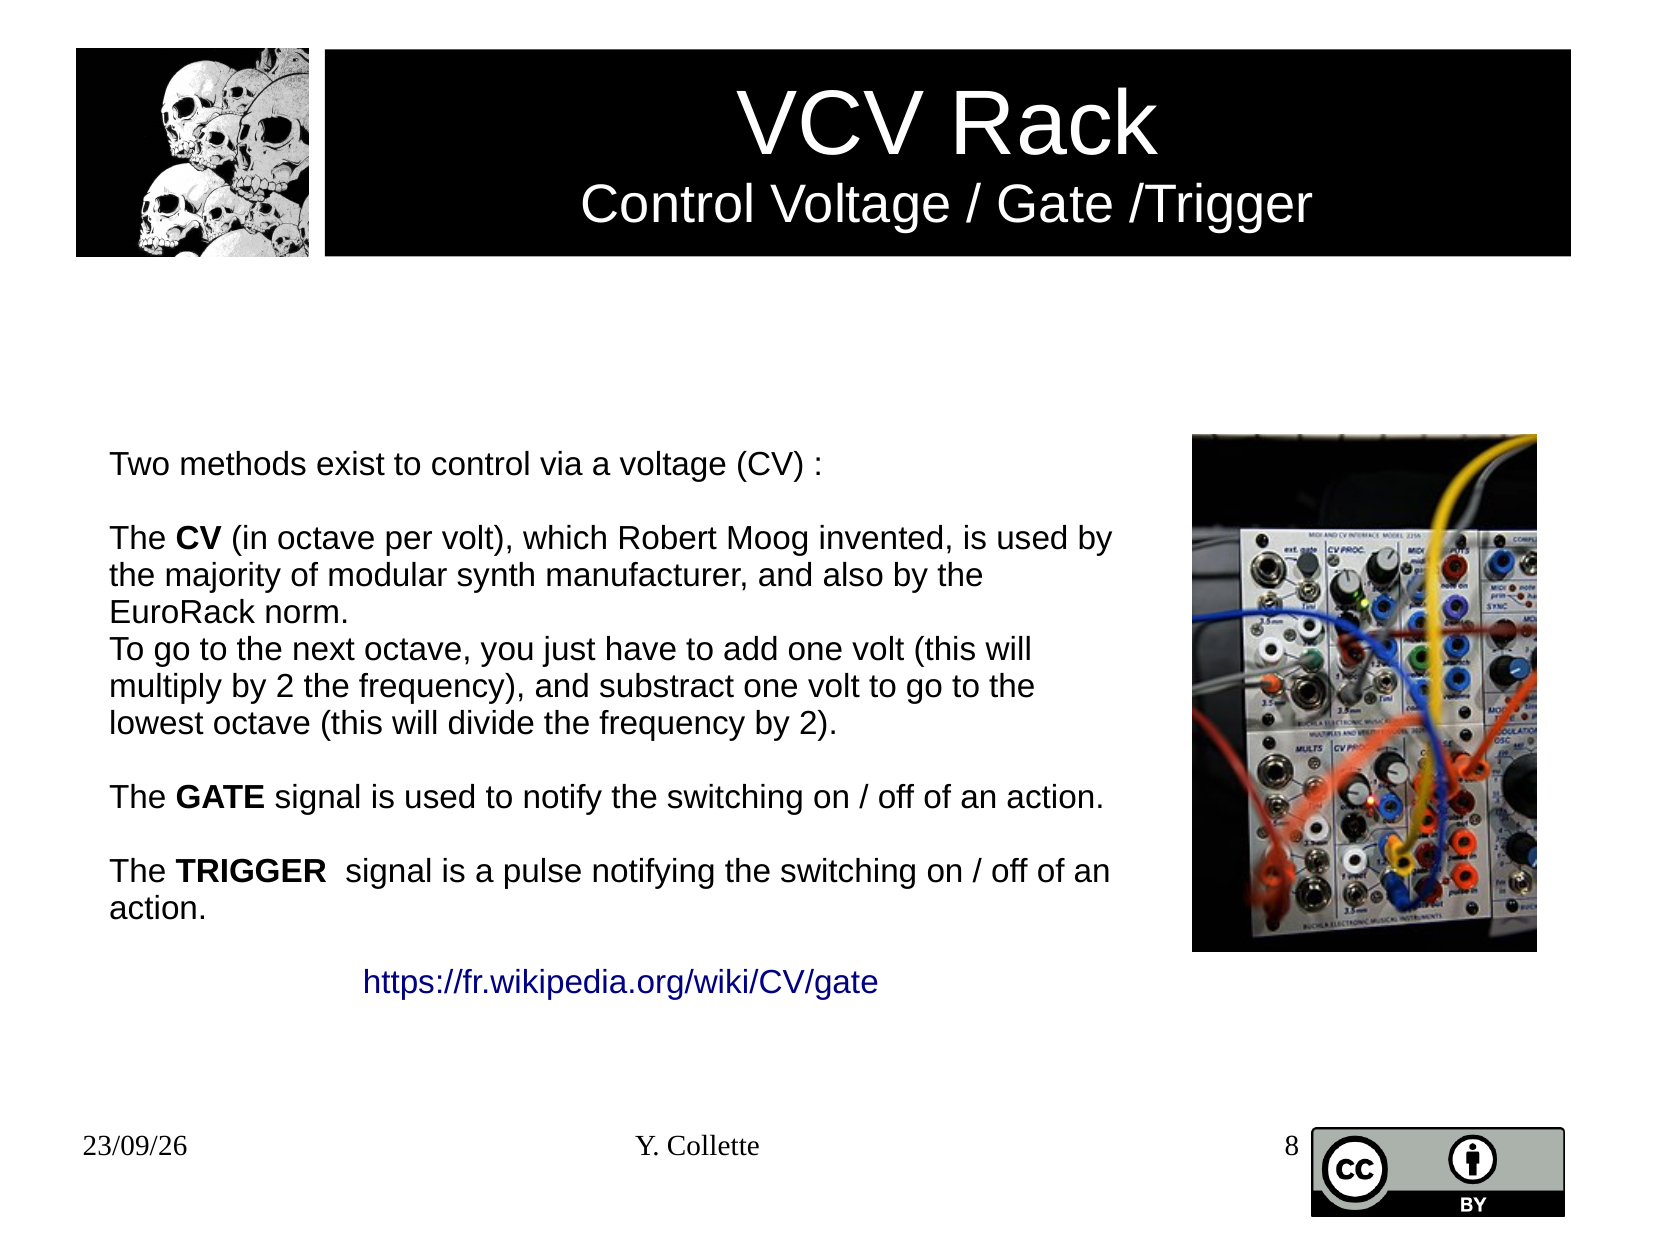

# VCV Rack Control Voltage / Gate /Trigger
Two methods exist to control via a voltage (CV) :
The CV (in octave per volt), which Robert Moog invented, is used by the majority of modular synth manufacturer, and also by the EuroRack norm.
To go to the next octave, you just have to add one volt (this will multiply by 2 the frequency), and substract one volt to go to the lowest octave (this will divide the frequency by 2).
The GATE signal is used to notify the switching on / off of an action.
The TRIGGER signal is a pulse notifying the switching on / off of an action.
https://fr.wikipedia.org/wiki/CV/gate
Y. Collette
8